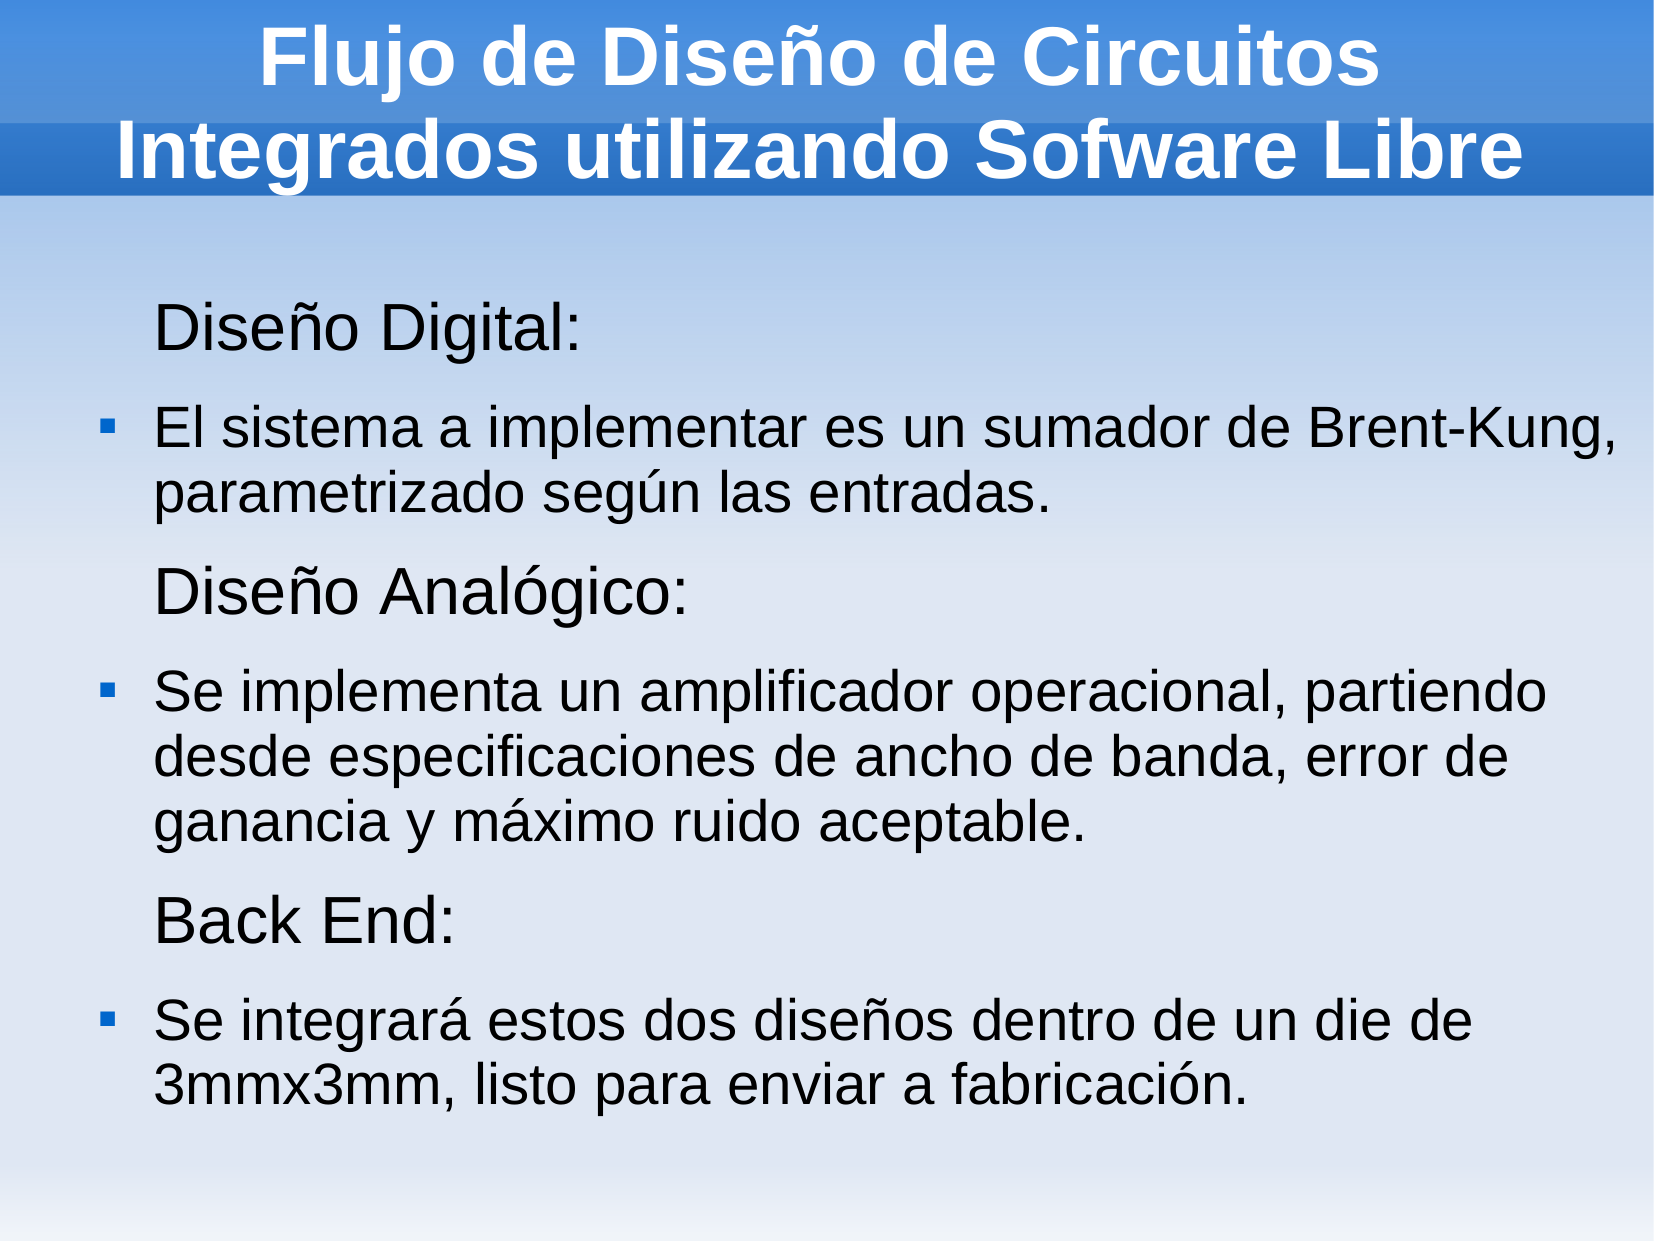

# Flujo de Diseño de Circuitos Integrados utilizando Sofware Libre
Diseño Digital:
El sistema a implementar es un sumador de Brent-Kung, parametrizado según las entradas.
Diseño Analógico:
Se implementa un amplificador operacional, partiendo desde especificaciones de ancho de banda, error de ganancia y máximo ruido aceptable.
Back End:
Se integrará estos dos diseños dentro de un die de 3mmx3mm, listo para enviar a fabricación.